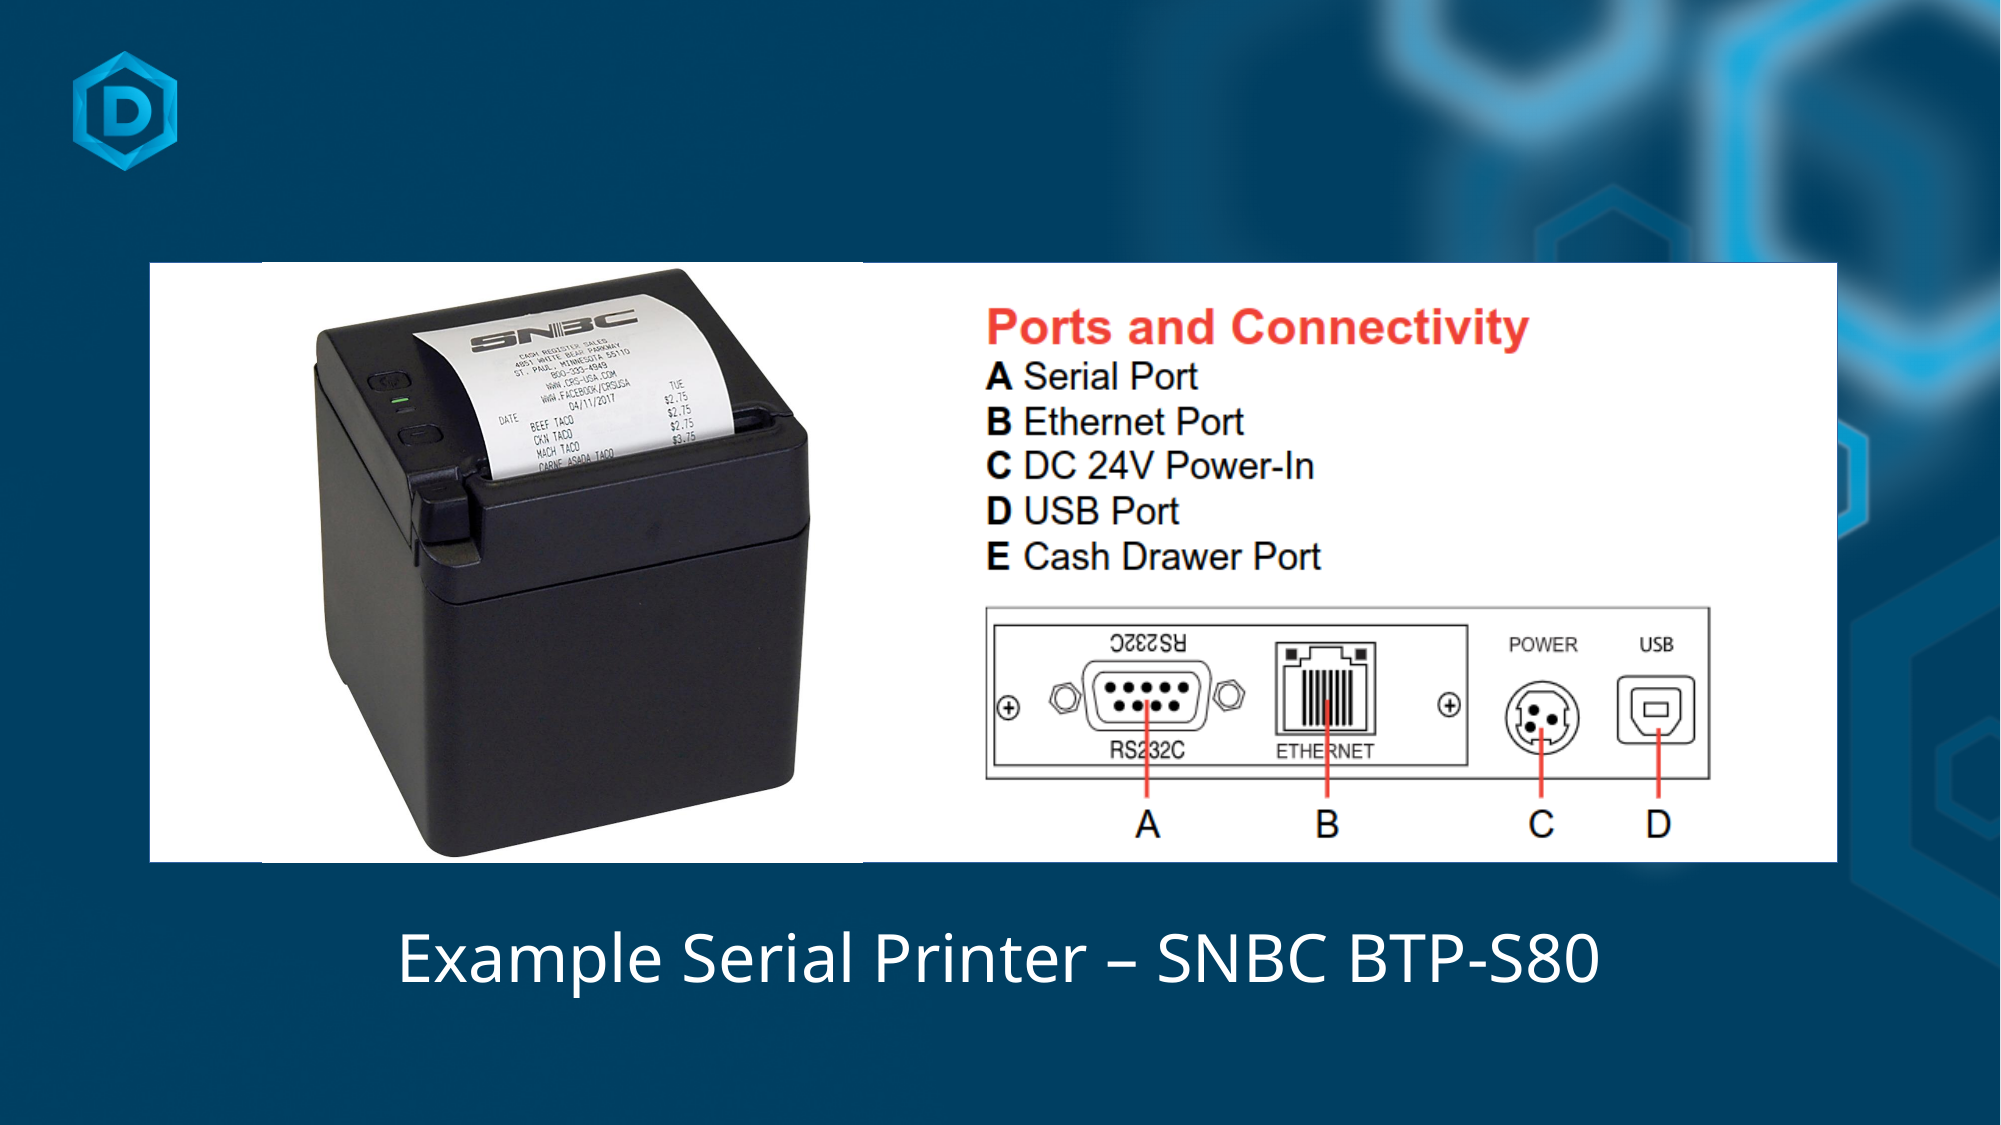

# Example Serial Printer – SNBC BTP-S80